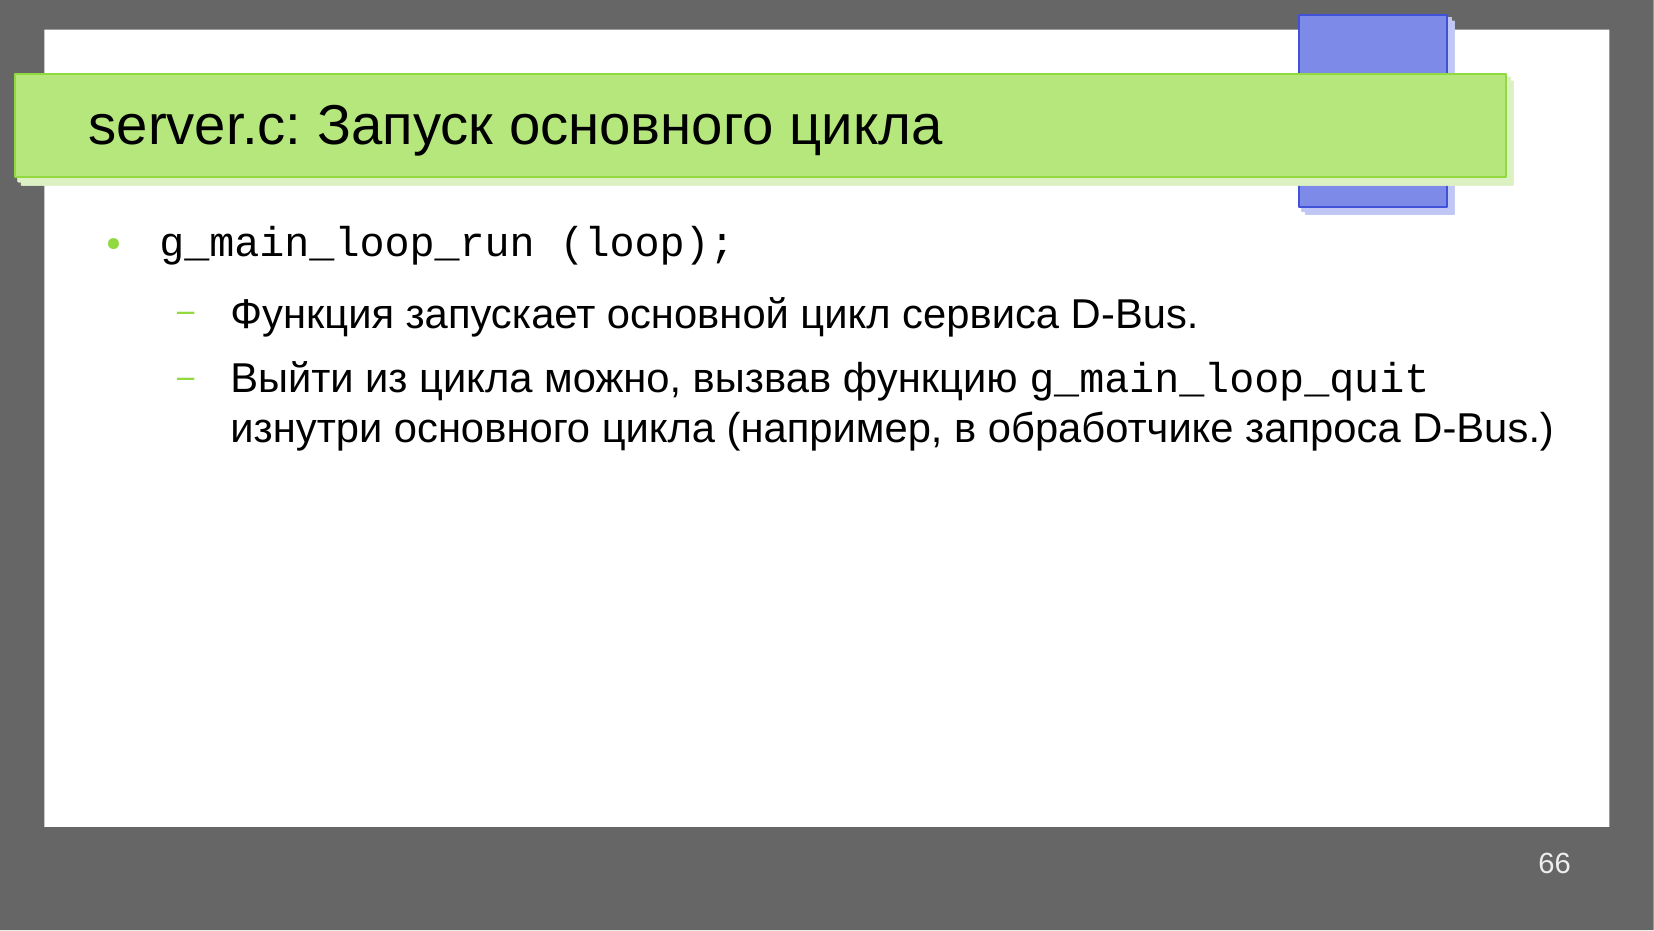

# server.c: Запуск основного цикла
g_main_loop_run (loop);
Функция запускает основной цикл сервиса D-Bus.
Выйти из цикла можно, вызвав функцию g_main_loop_quit изнутри основного цикла (например, в обработчике запроса D-Bus.)
66